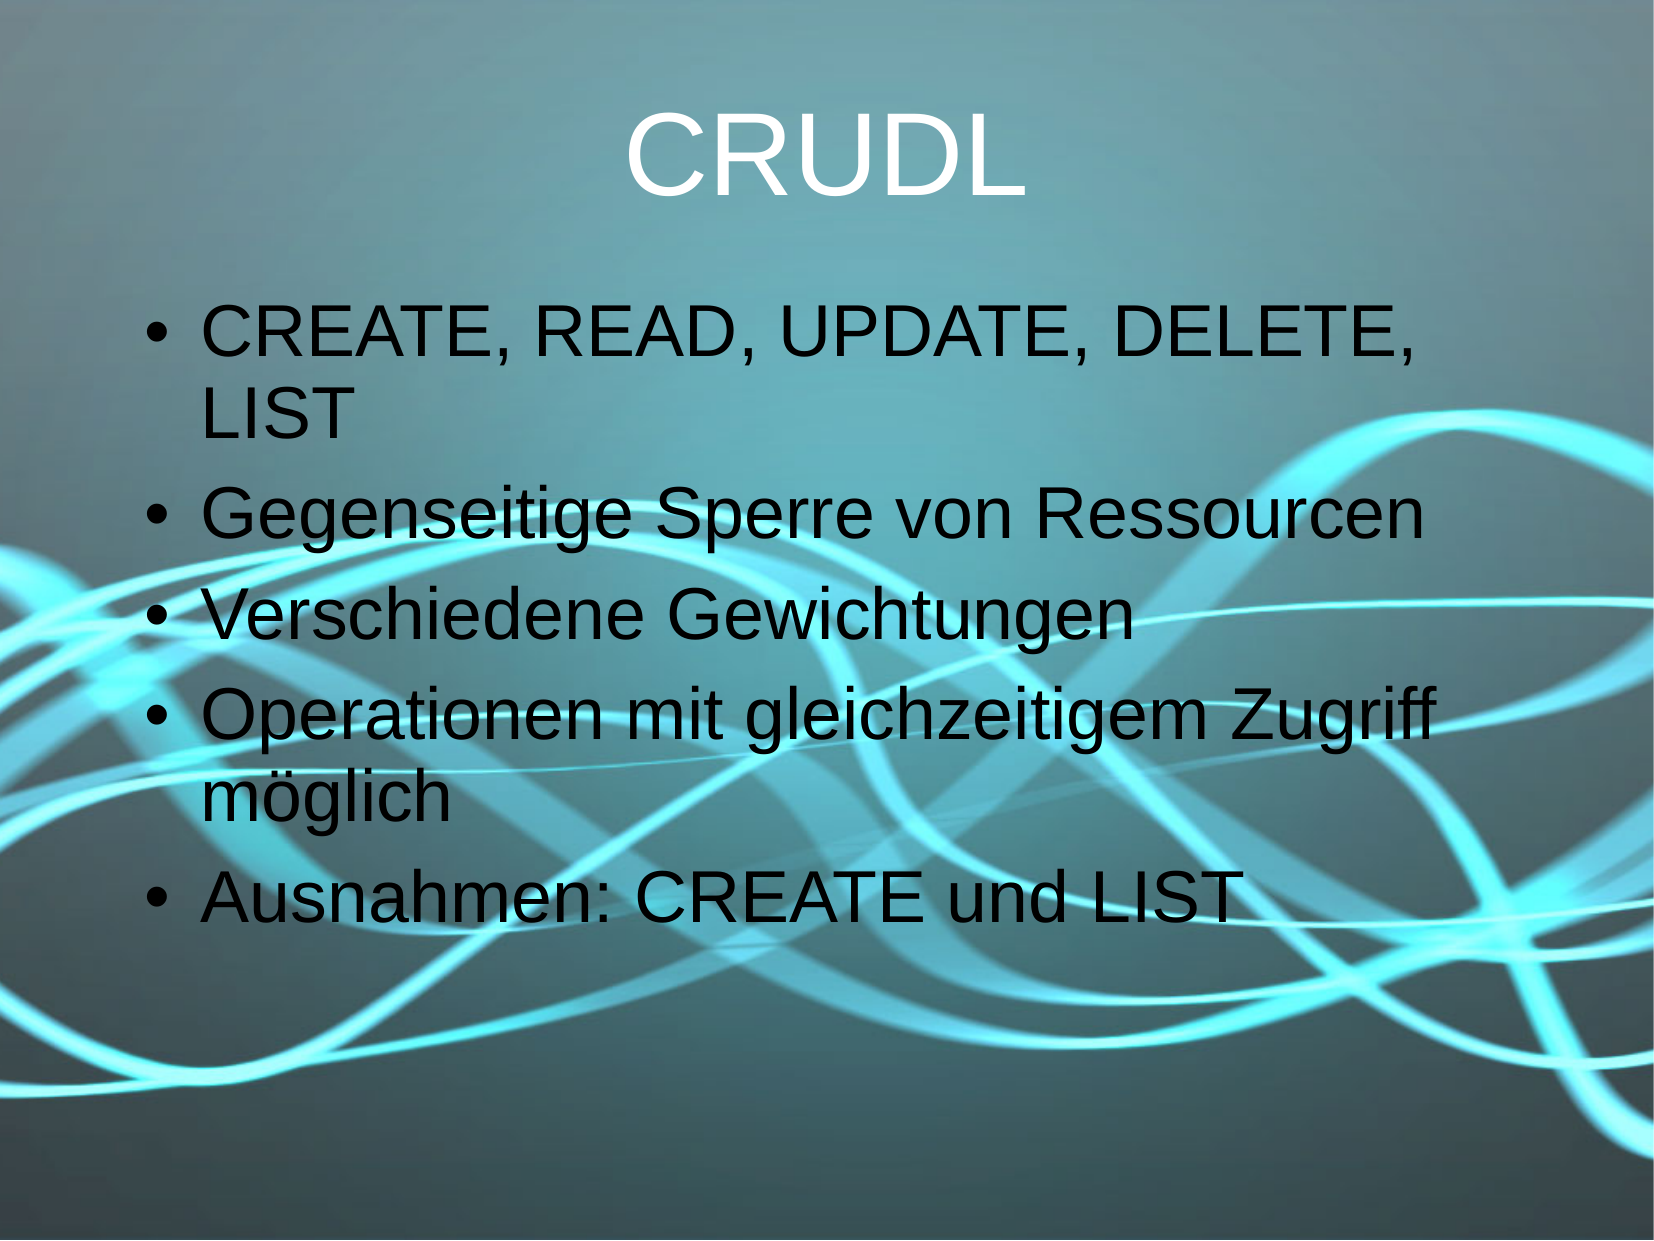

# CRUDL
CREATE, READ, UPDATE, DELETE, LIST
Gegenseitige Sperre von Ressourcen
Verschiedene Gewichtungen
Operationen mit gleichzeitigem Zugriff möglich
Ausnahmen: CREATE und LIST